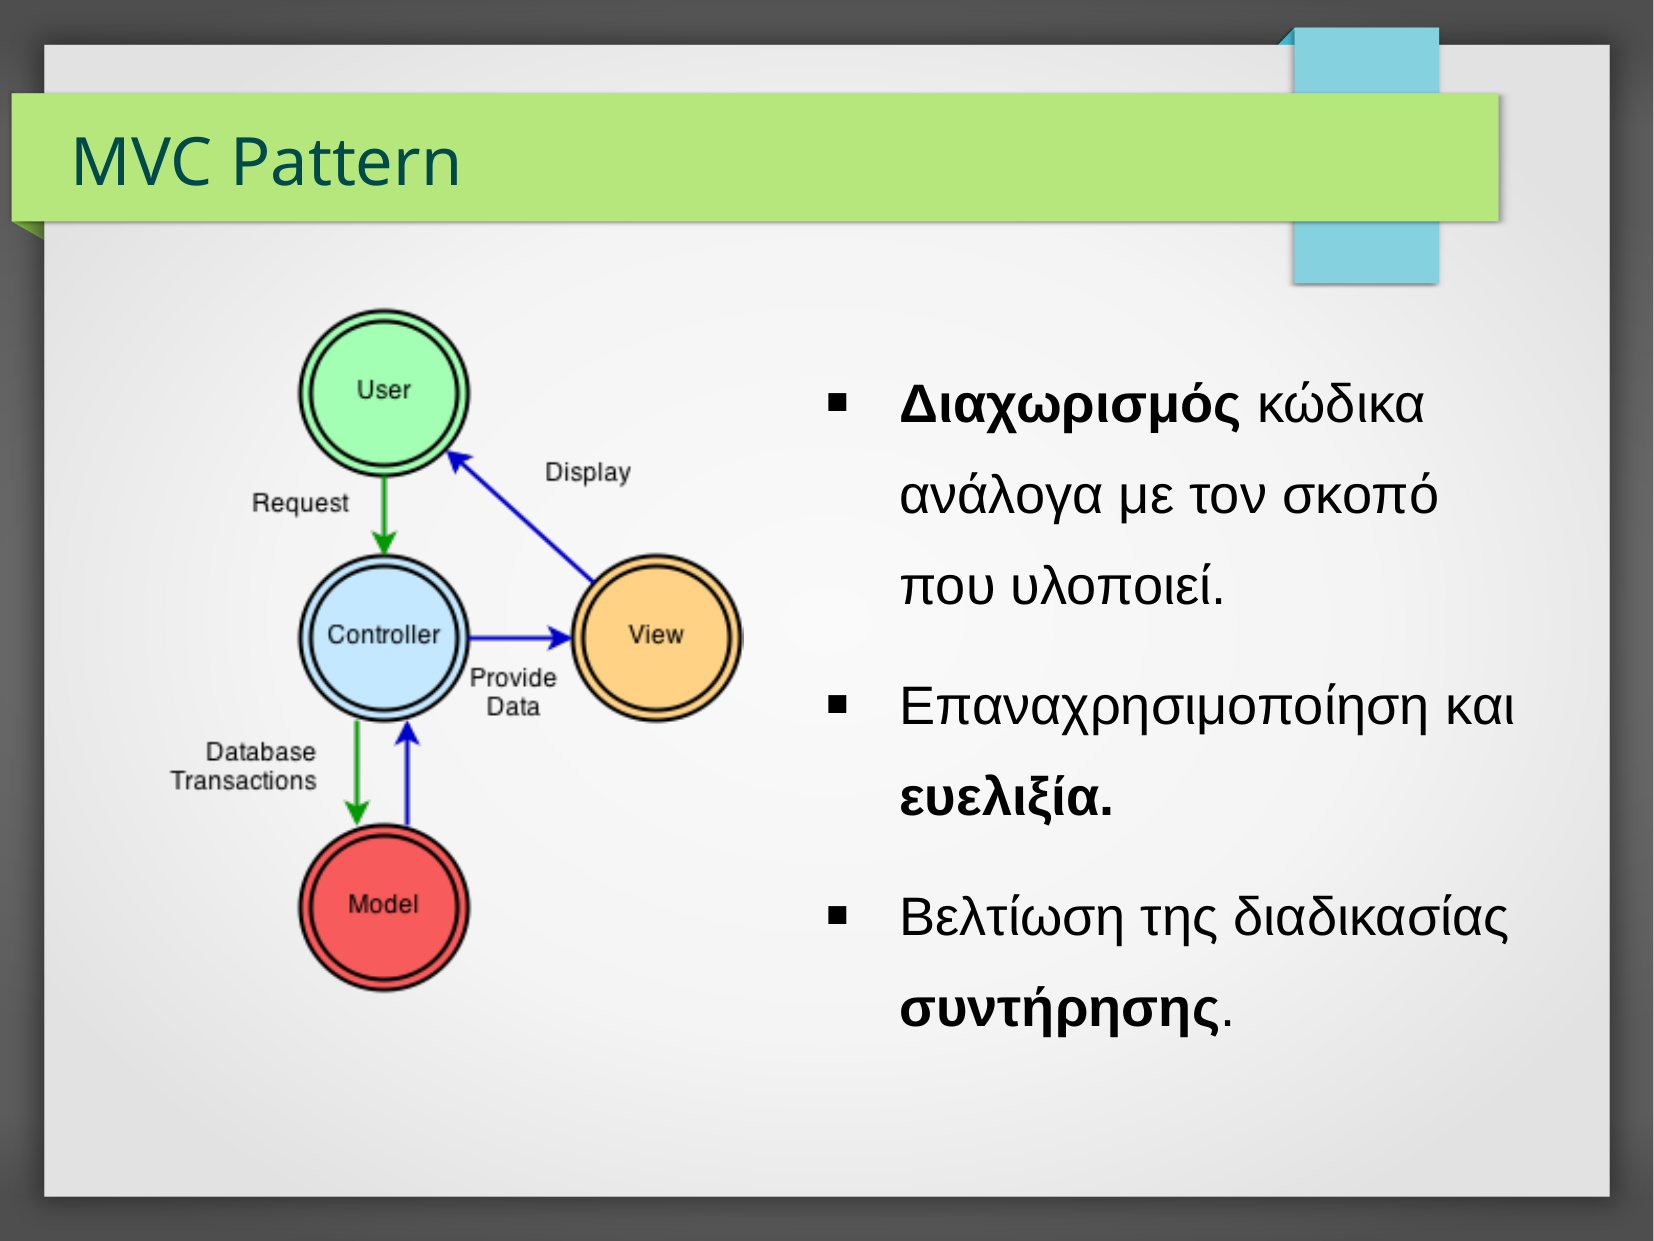

# MVC Pattern
Διαχωρισμός κώδικα ανάλογα με τον σκοπό που υλοποιεί.
Επαναχρησιμοποίηση και ευελιξία.
Βελτίωση της διαδικασίας συντήρησης.